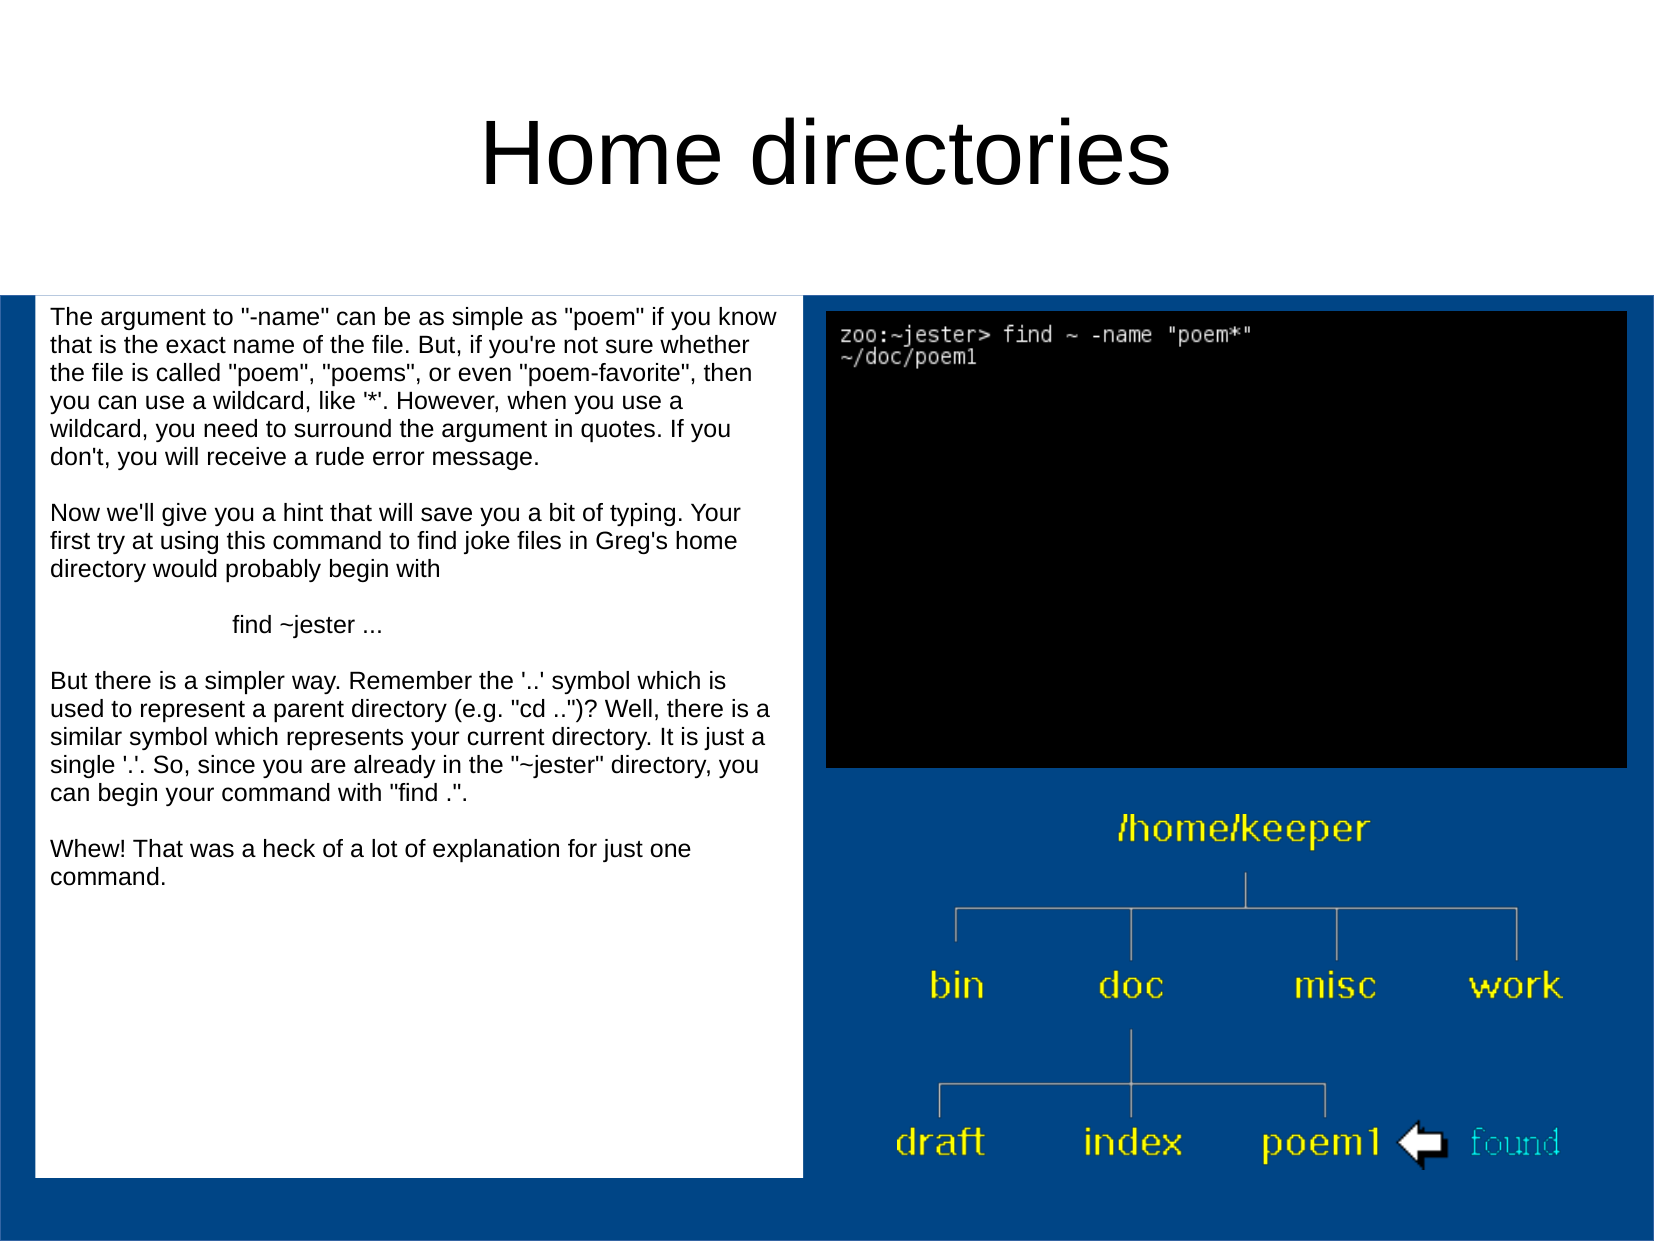

# Home directories
The argument to "-name" can be as simple as "poem" if you know that is the exact name of the file. But, if you're not sure whether the file is called "poem", "poems", or even "poem-favorite", then you can use a wildcard, like '*'. However, when you use a wildcard, you need to surround the argument in quotes. If you don't, you will receive a rude error message.
Now we'll give you a hint that will save you a bit of typing. Your first try at using this command to find joke files in Greg's home directory would probably begin with
 find ~jester ...
But there is a simpler way. Remember the '..' symbol which is used to represent a parent directory (e.g. "cd ..")? Well, there is a similar symbol which represents your current directory. It is just a single '.'. So, since you are already in the "~jester" directory, you can begin your command with "find .".
Whew! That was a heck of a lot of explanation for just one command.